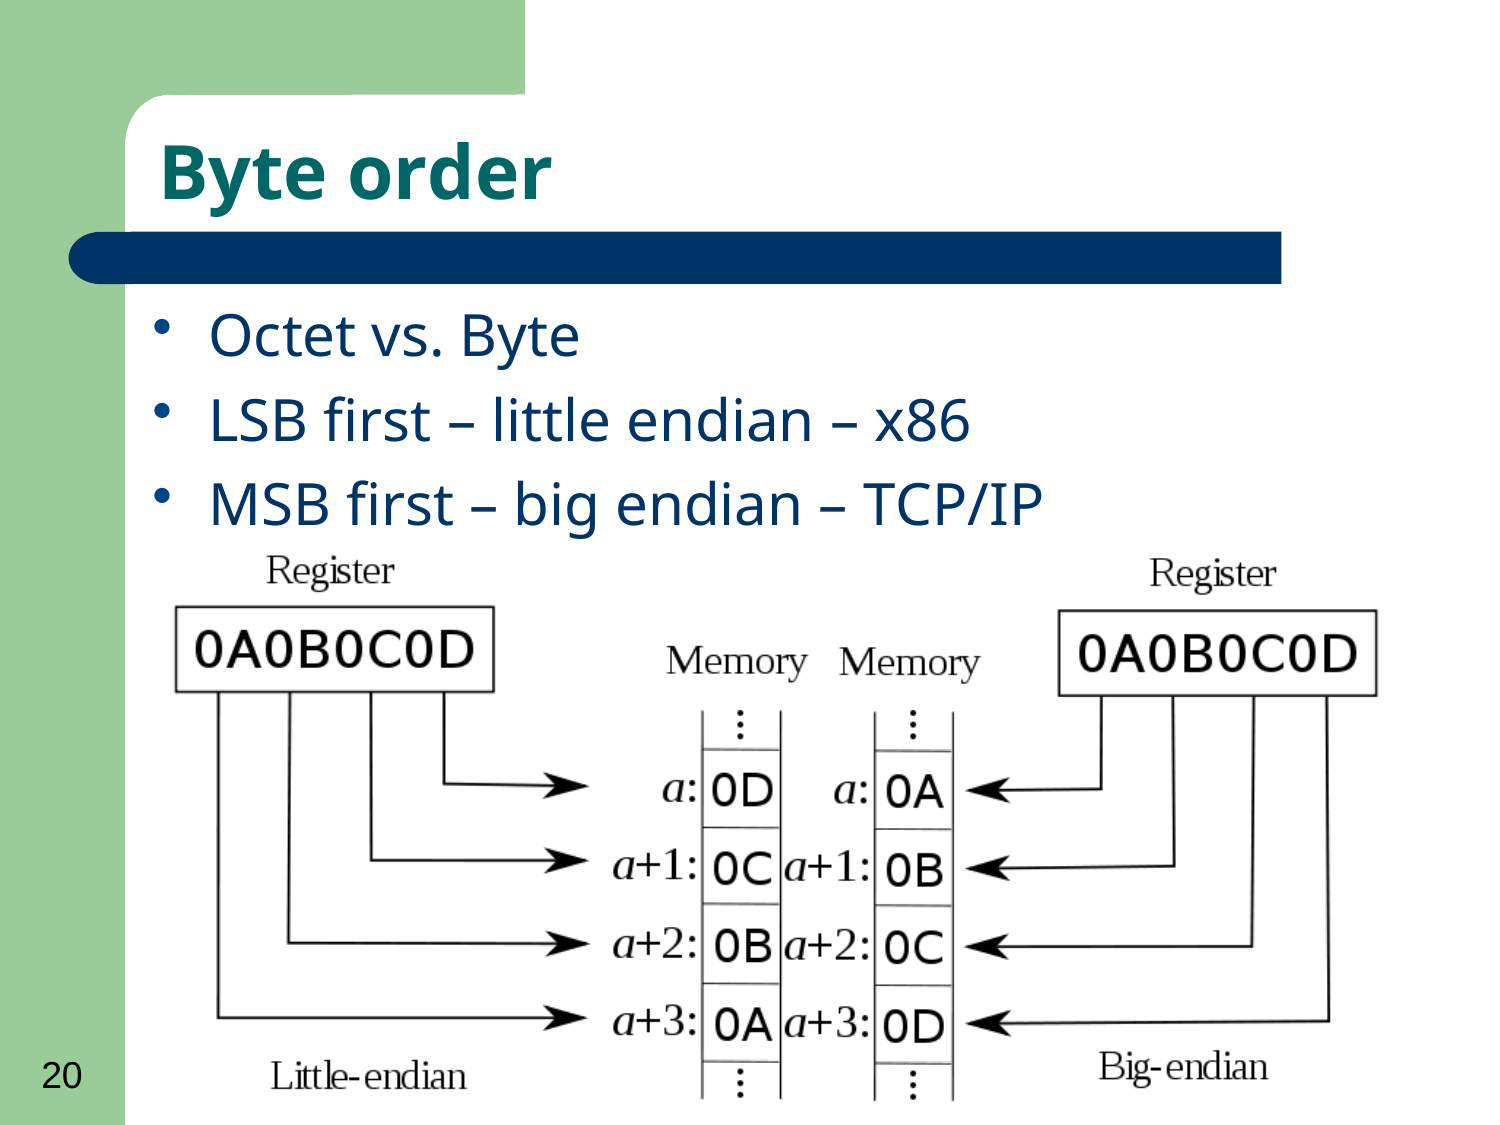

# Byte order
Octet vs. Byte
LSB first – little endian – x86
MSB first – big endian – TCP/IP
20